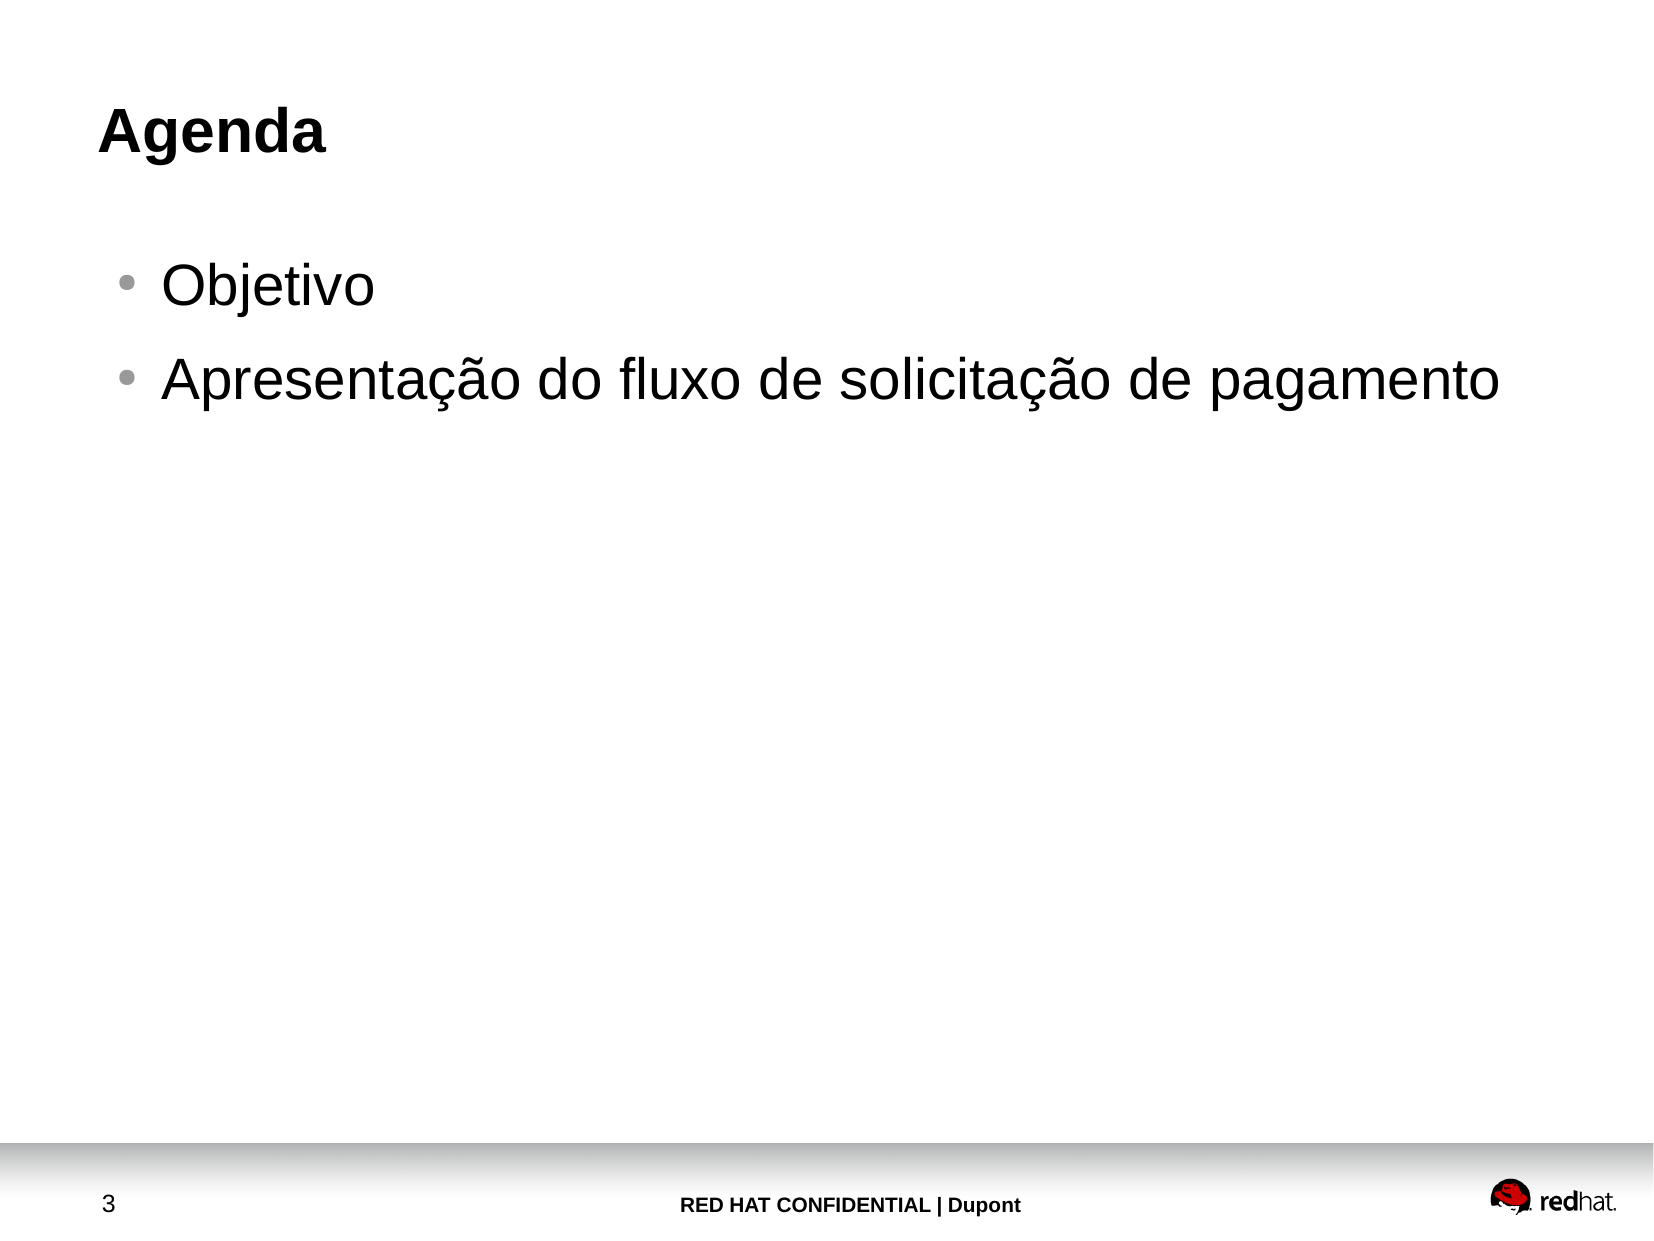

Agenda
Objetivo
Apresentação do fluxo de solicitação de pagamento